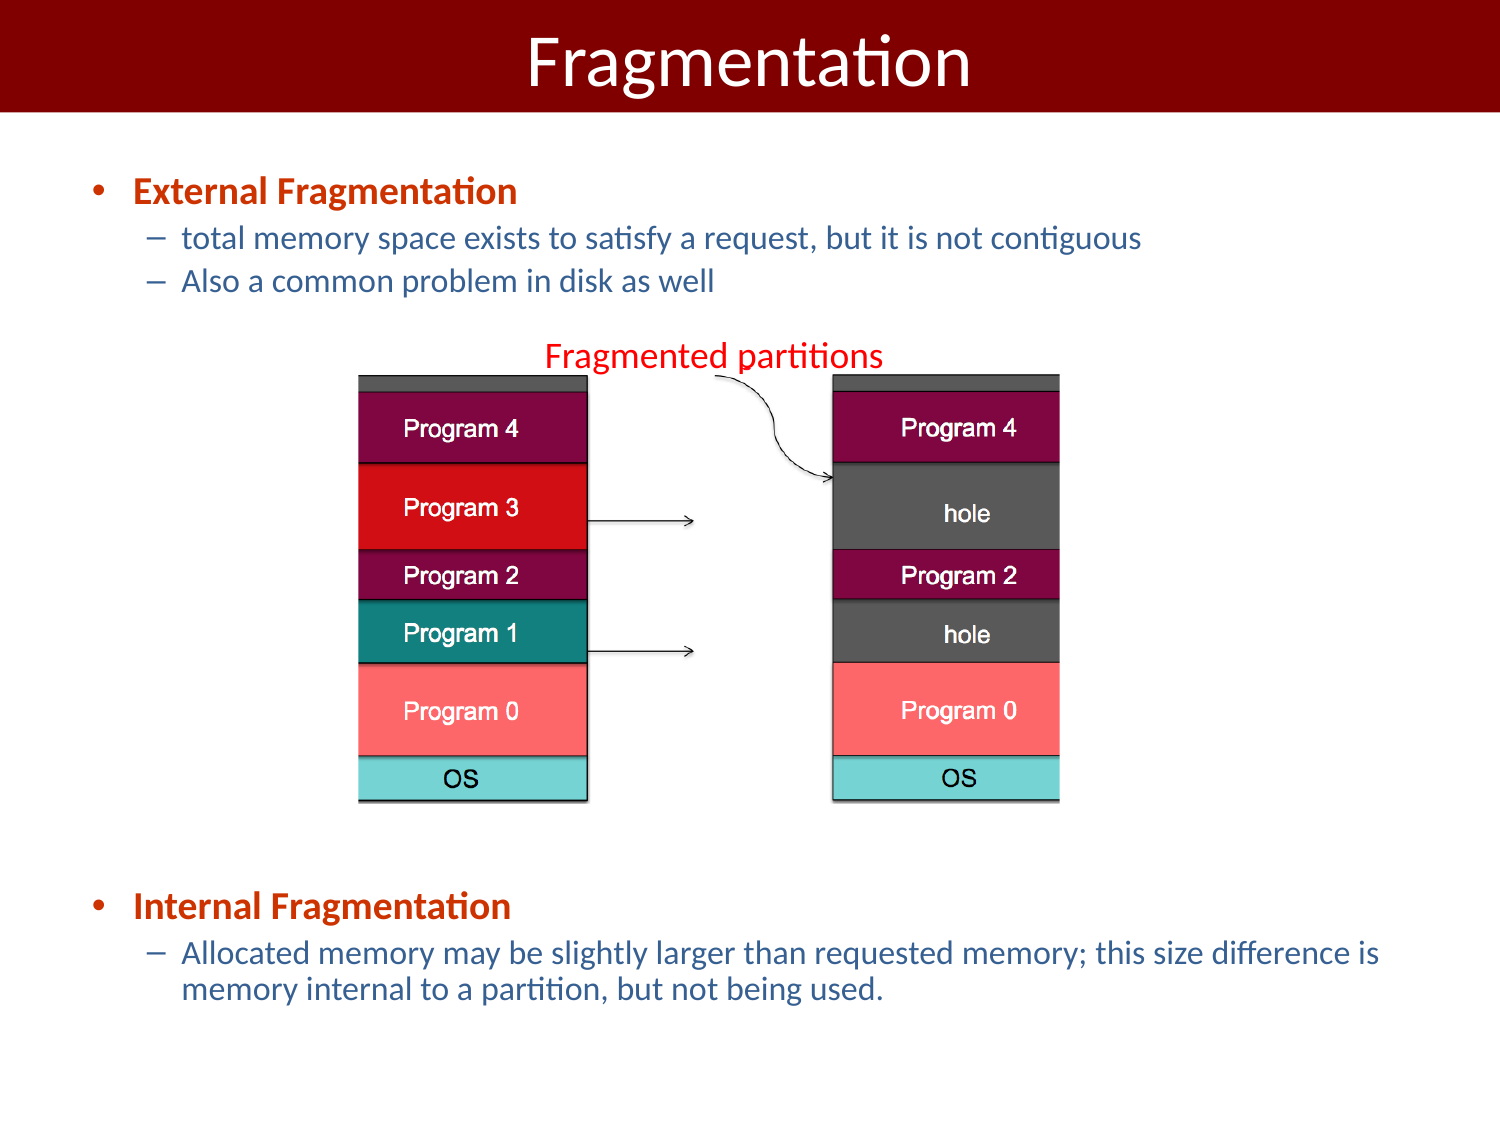

# Fragmentation
External Fragmentation
total memory space exists to satisfy a request, but it is not contiguous
Also a common problem in disk as well
Internal Fragmentation
Allocated memory may be slightly larger than requested memory; this size difference is memory internal to a partition, but not being used.
Fragmented partitions